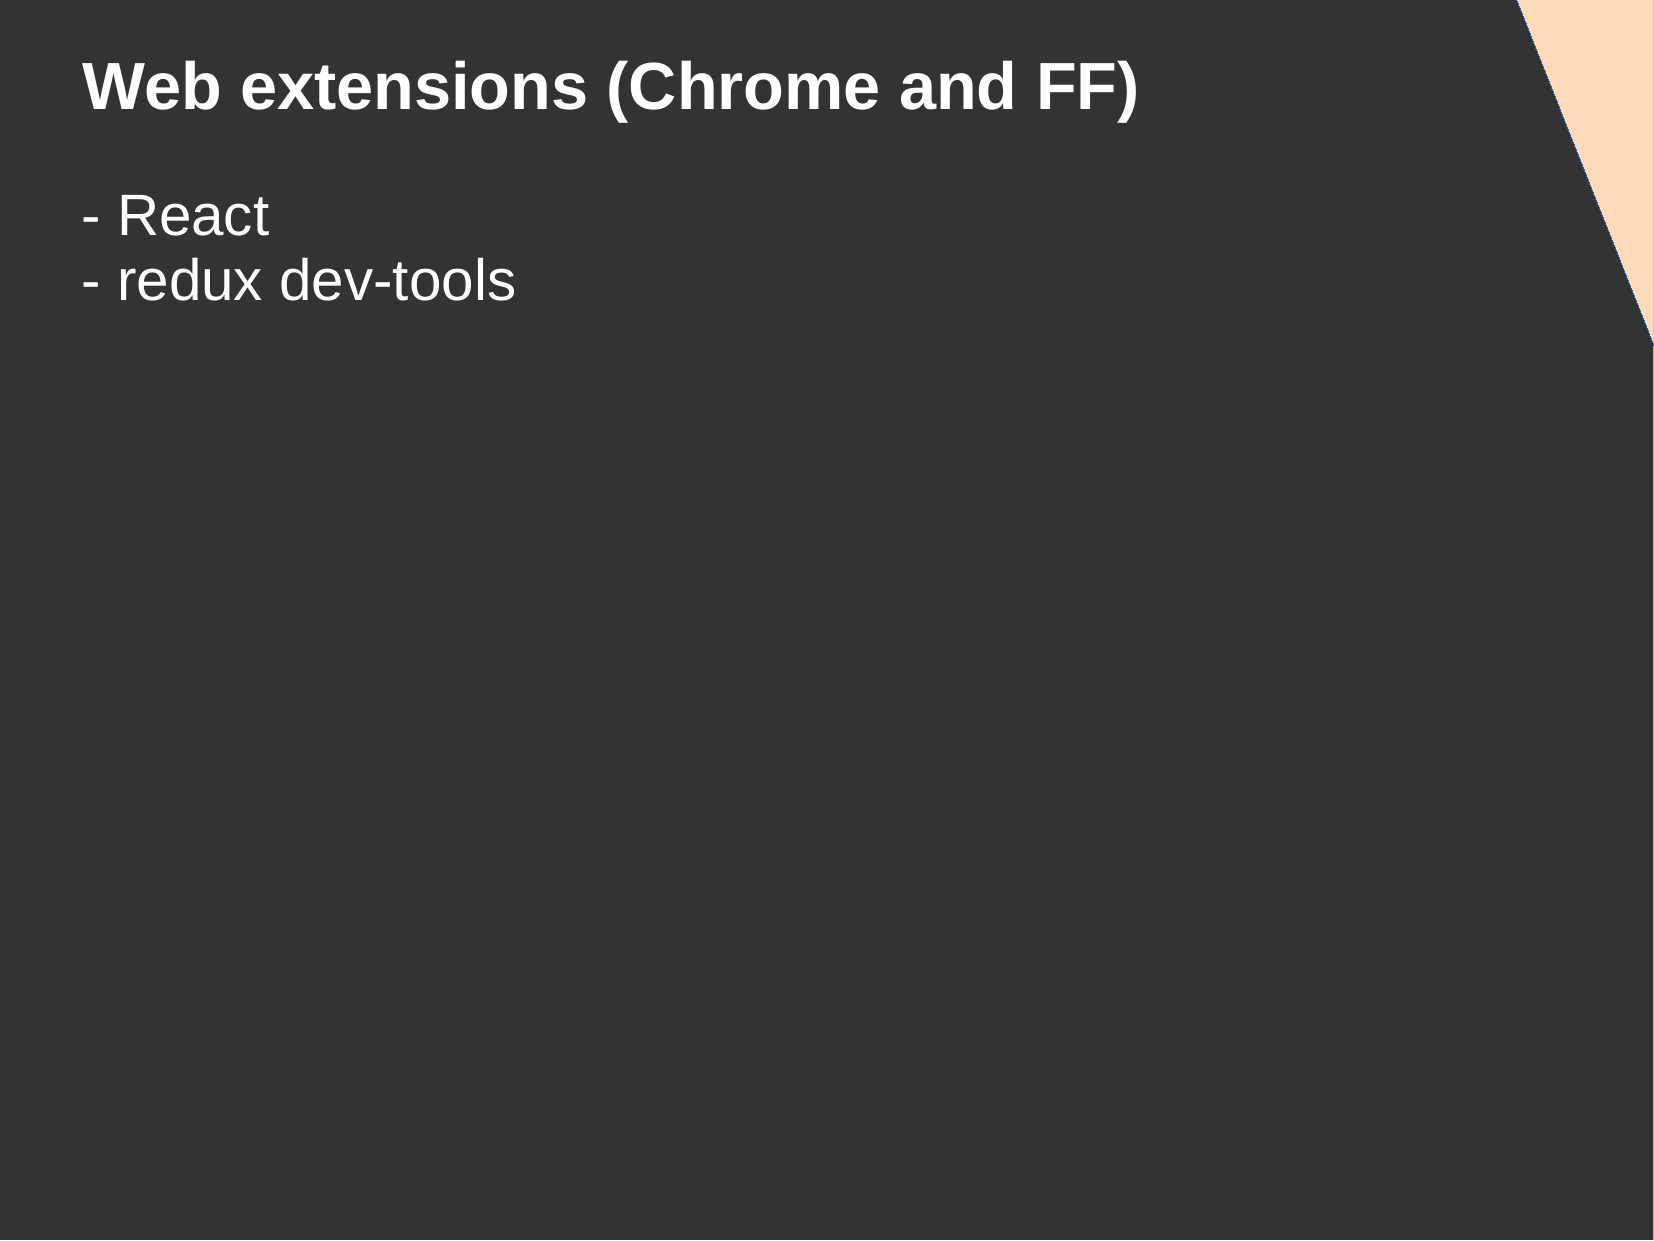

# Web extensions (Chrome and FF)
- React
- redux dev-tools